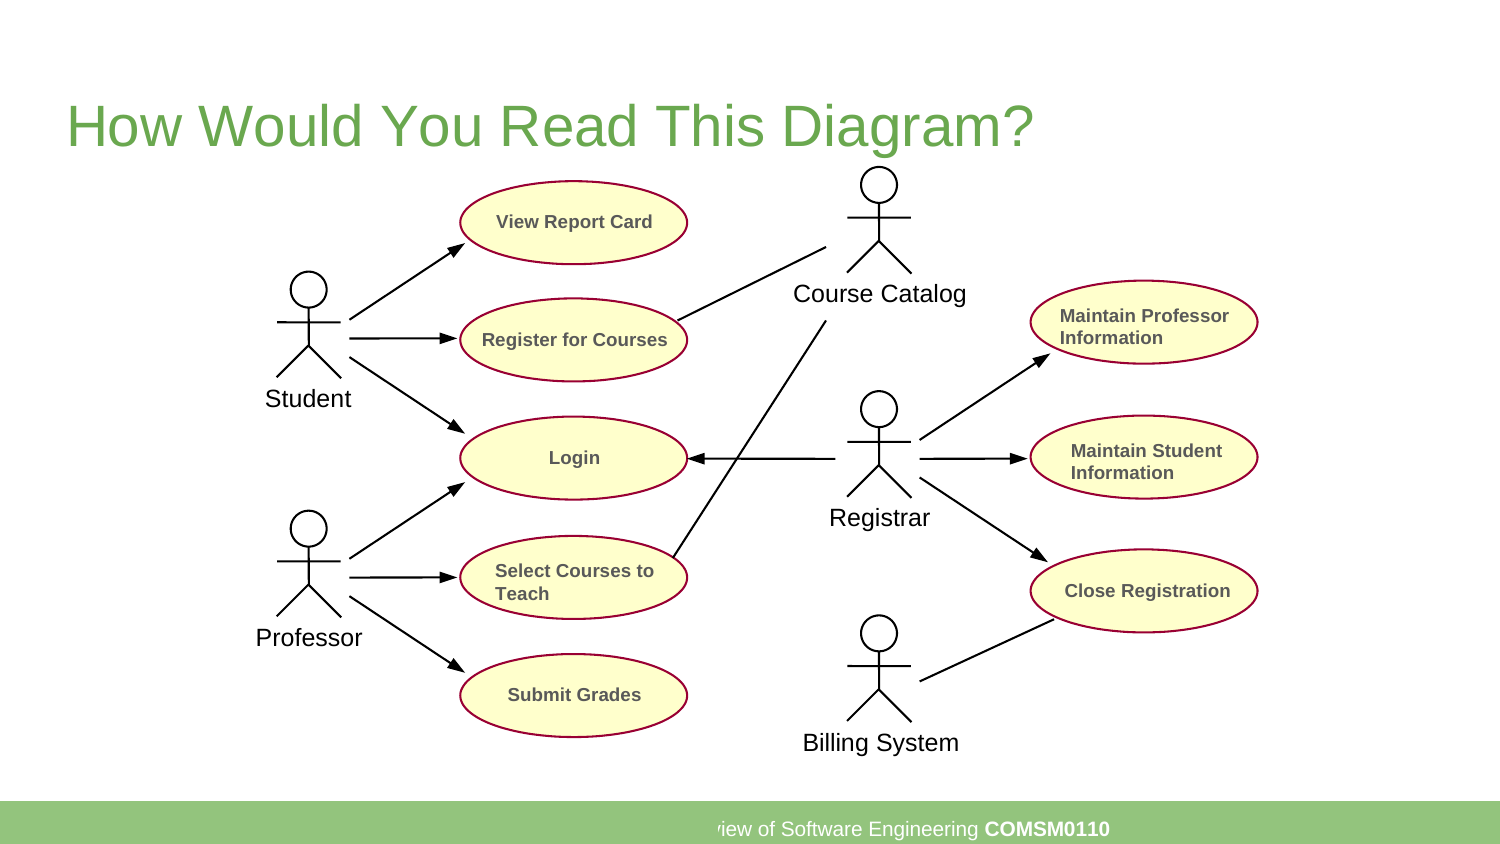

# How Would You Read This Diagram?
Course Catalog
View Report Card
Maintain Professor
Information
Register for Courses
Student
Registrar
Maintain Student
Information
Login
Select Courses to
Teach
Close Registration
Professor
Billing System
Submit Grades